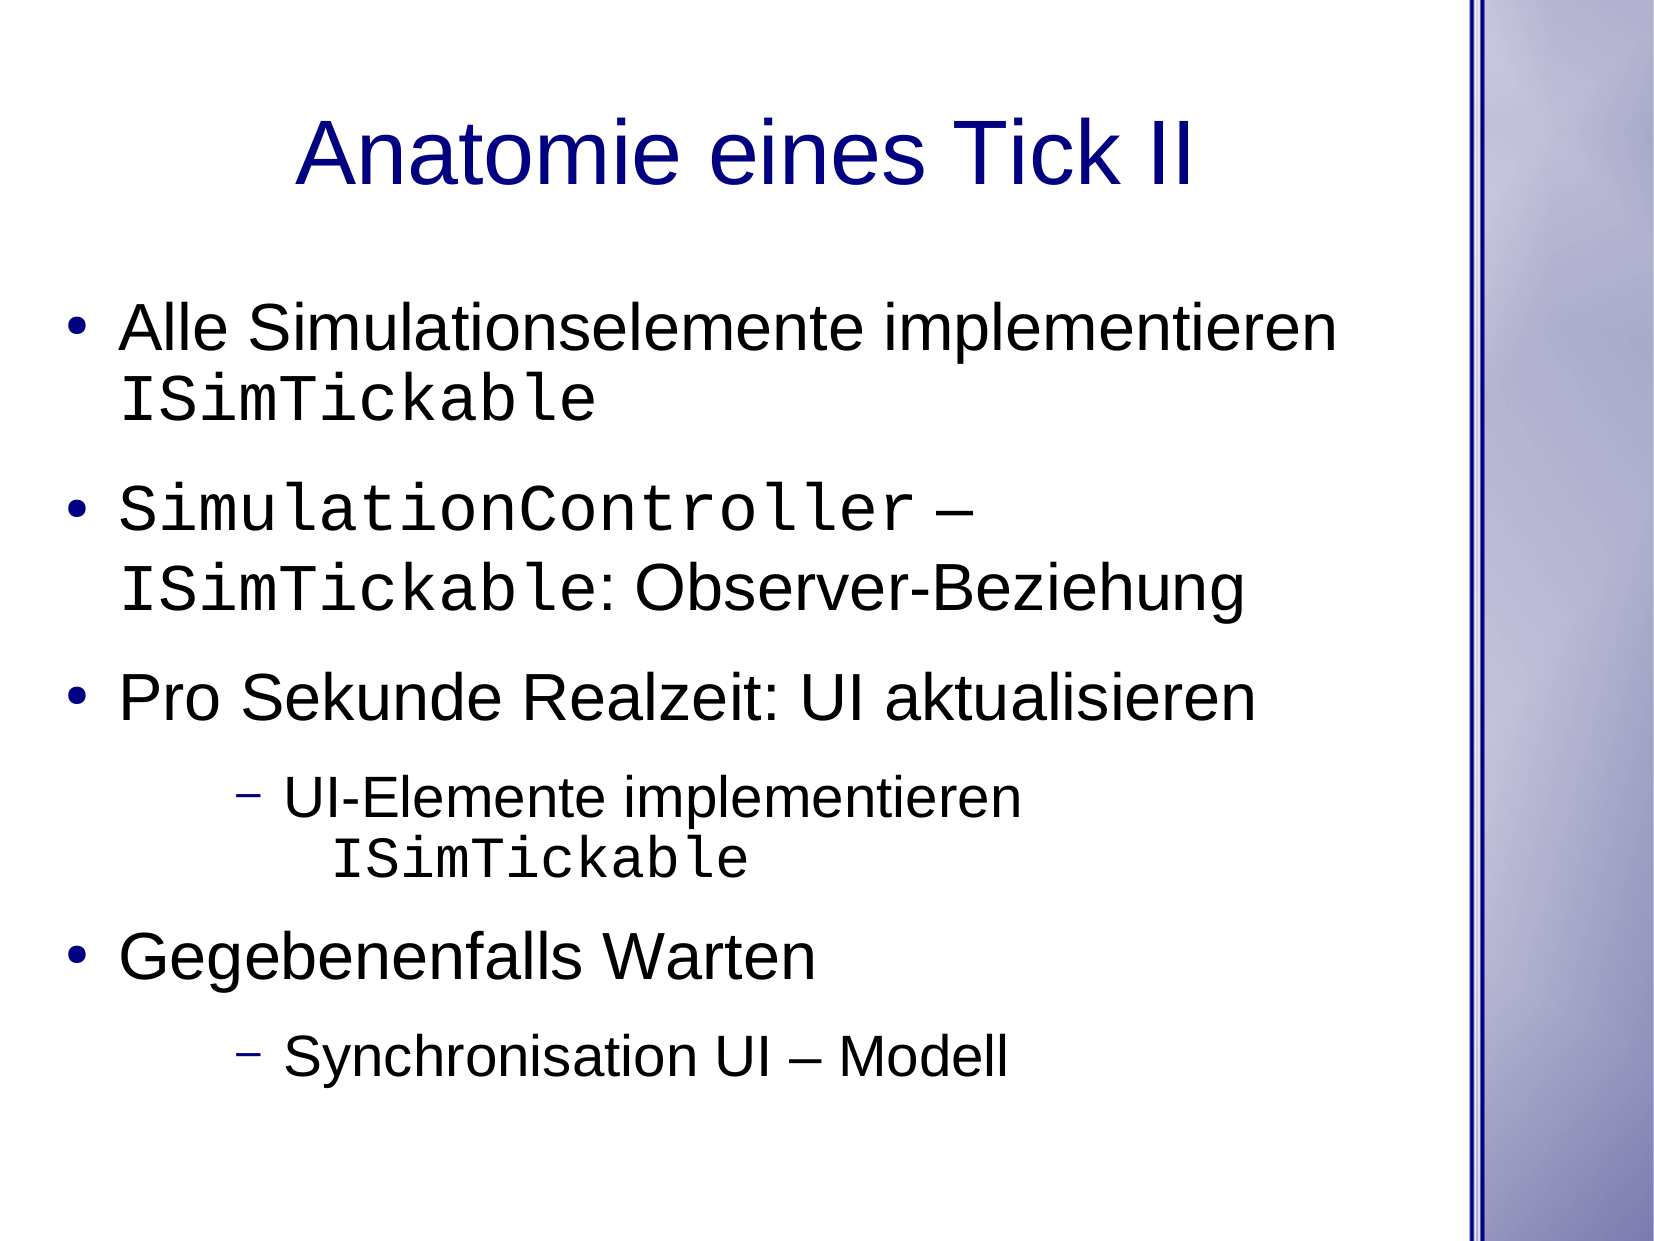

# Anatomie eines Tick II
Alle Simulationselemente implementieren ISimTickable
SimulationController – ISimTickable: Observer-Beziehung
Pro Sekunde Realzeit: UI aktualisieren
UI-Elemente implementieren ISimTickable
Gegebenenfalls Warten
Synchronisation UI – Modell